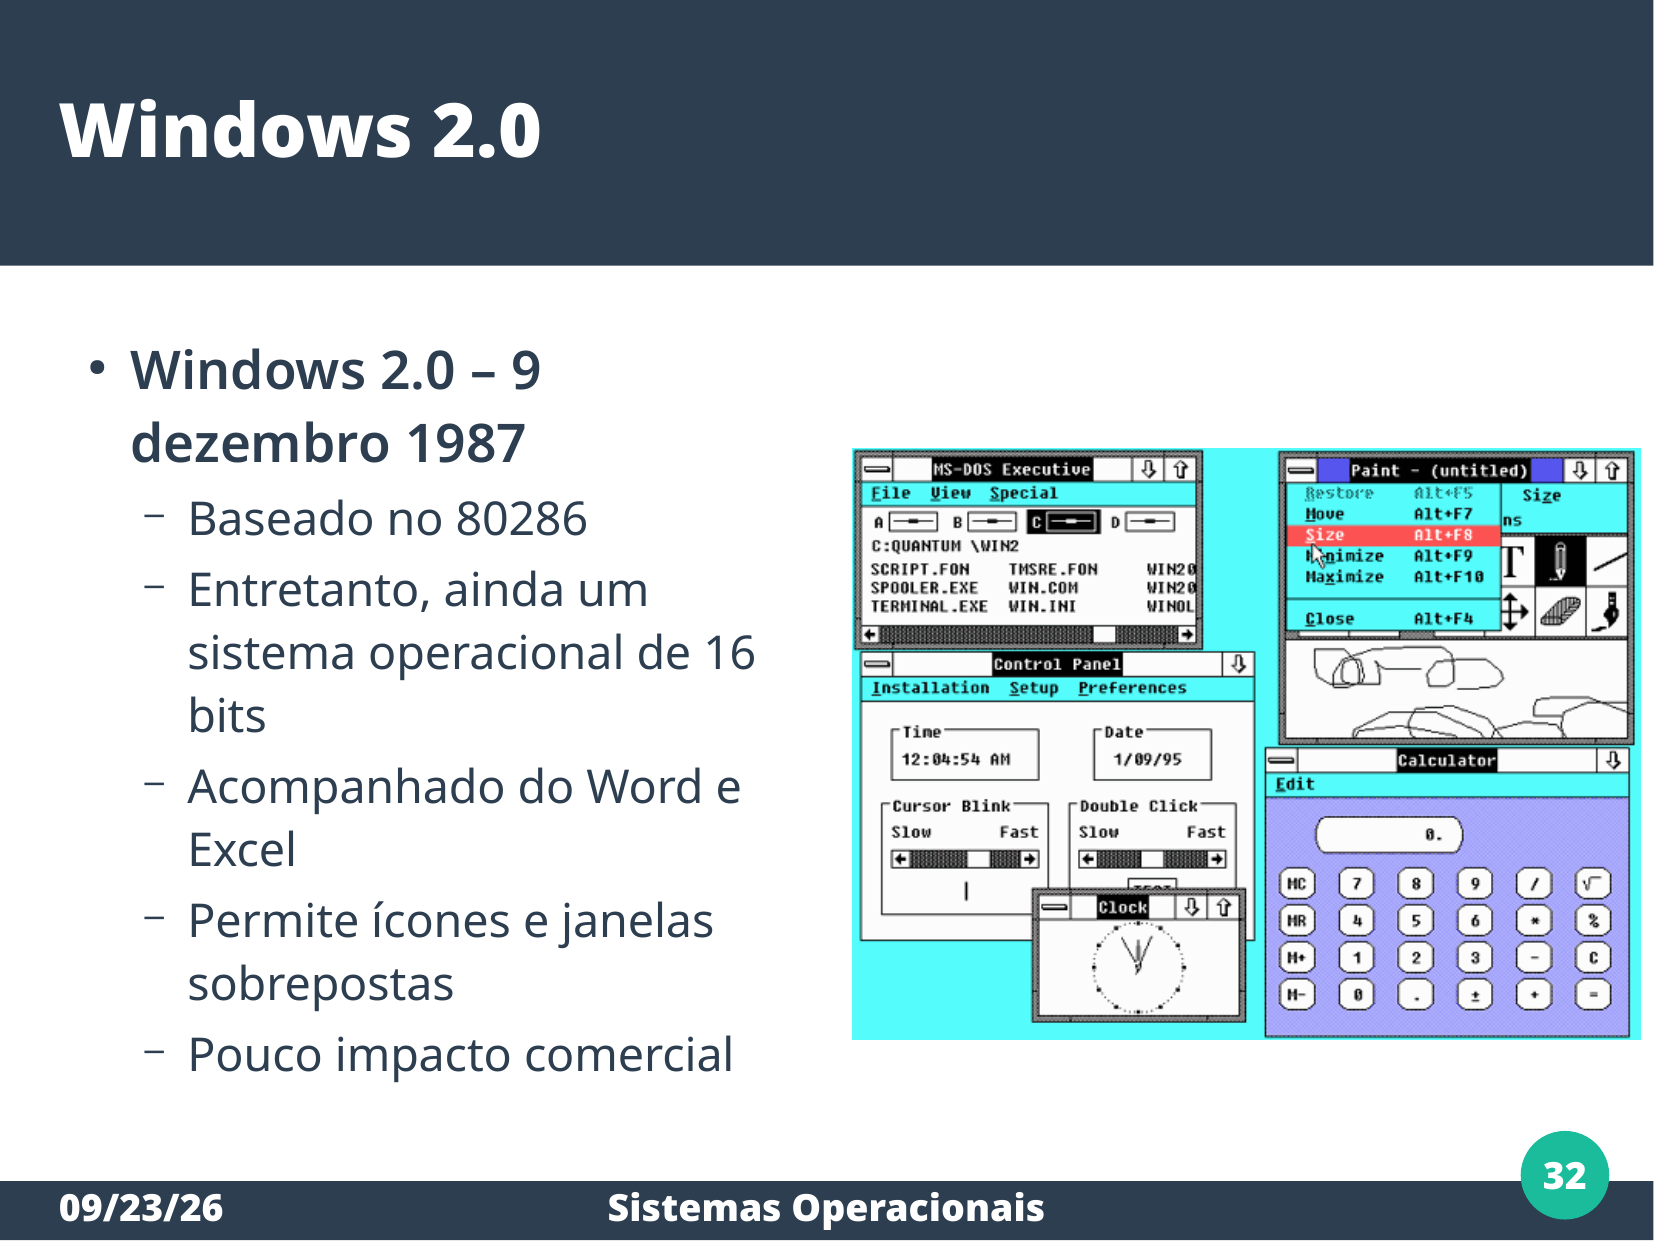

Windows 2.0
# Windows 2.0 – 9 dezembro 1987
Baseado no 80286
Entretanto, ainda um sistema operacional de 16 bits
Acompanhado do Word e Excel
Permite ícones e janelas sobrepostas
Pouco impacto comercial
32
Sistemas Operacionais